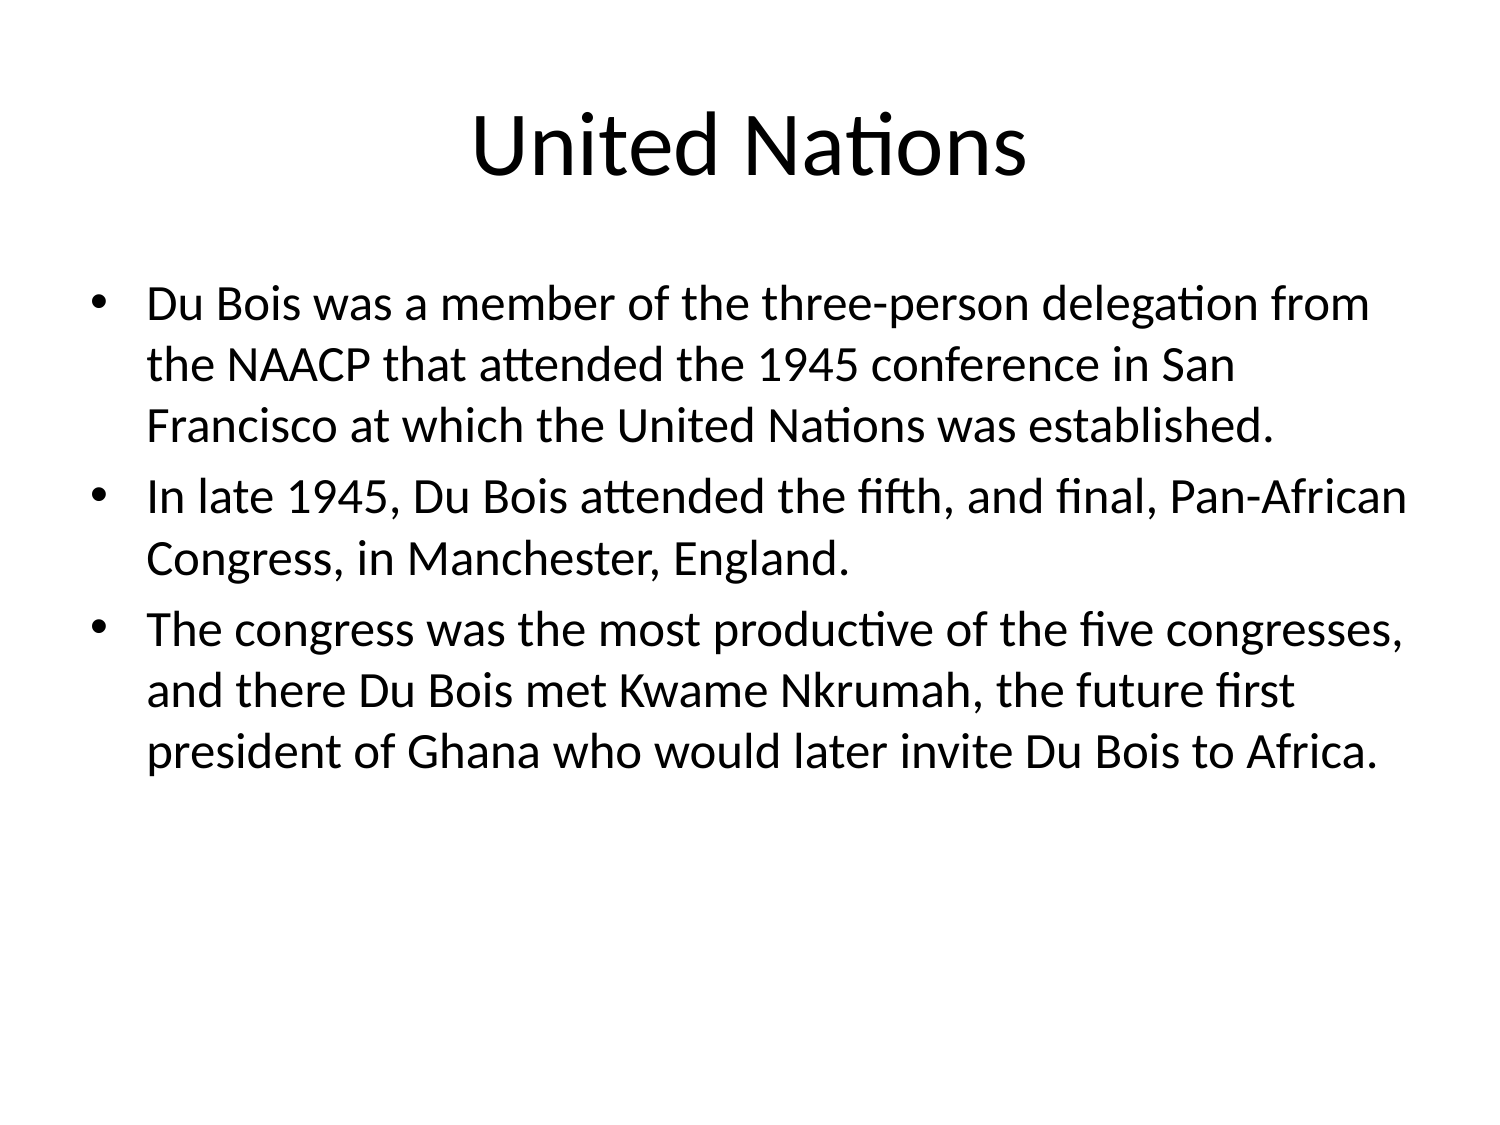

# United Nations
Du Bois was a member of the three-person delegation from the NAACP that attended the 1945 conference in San Francisco at which the United Nations was established.
In late 1945, Du Bois attended the fifth, and final, Pan-African Congress, in Manchester, England.
The congress was the most productive of the five congresses, and there Du Bois met Kwame Nkrumah, the future first president of Ghana who would later invite Du Bois to Africa.